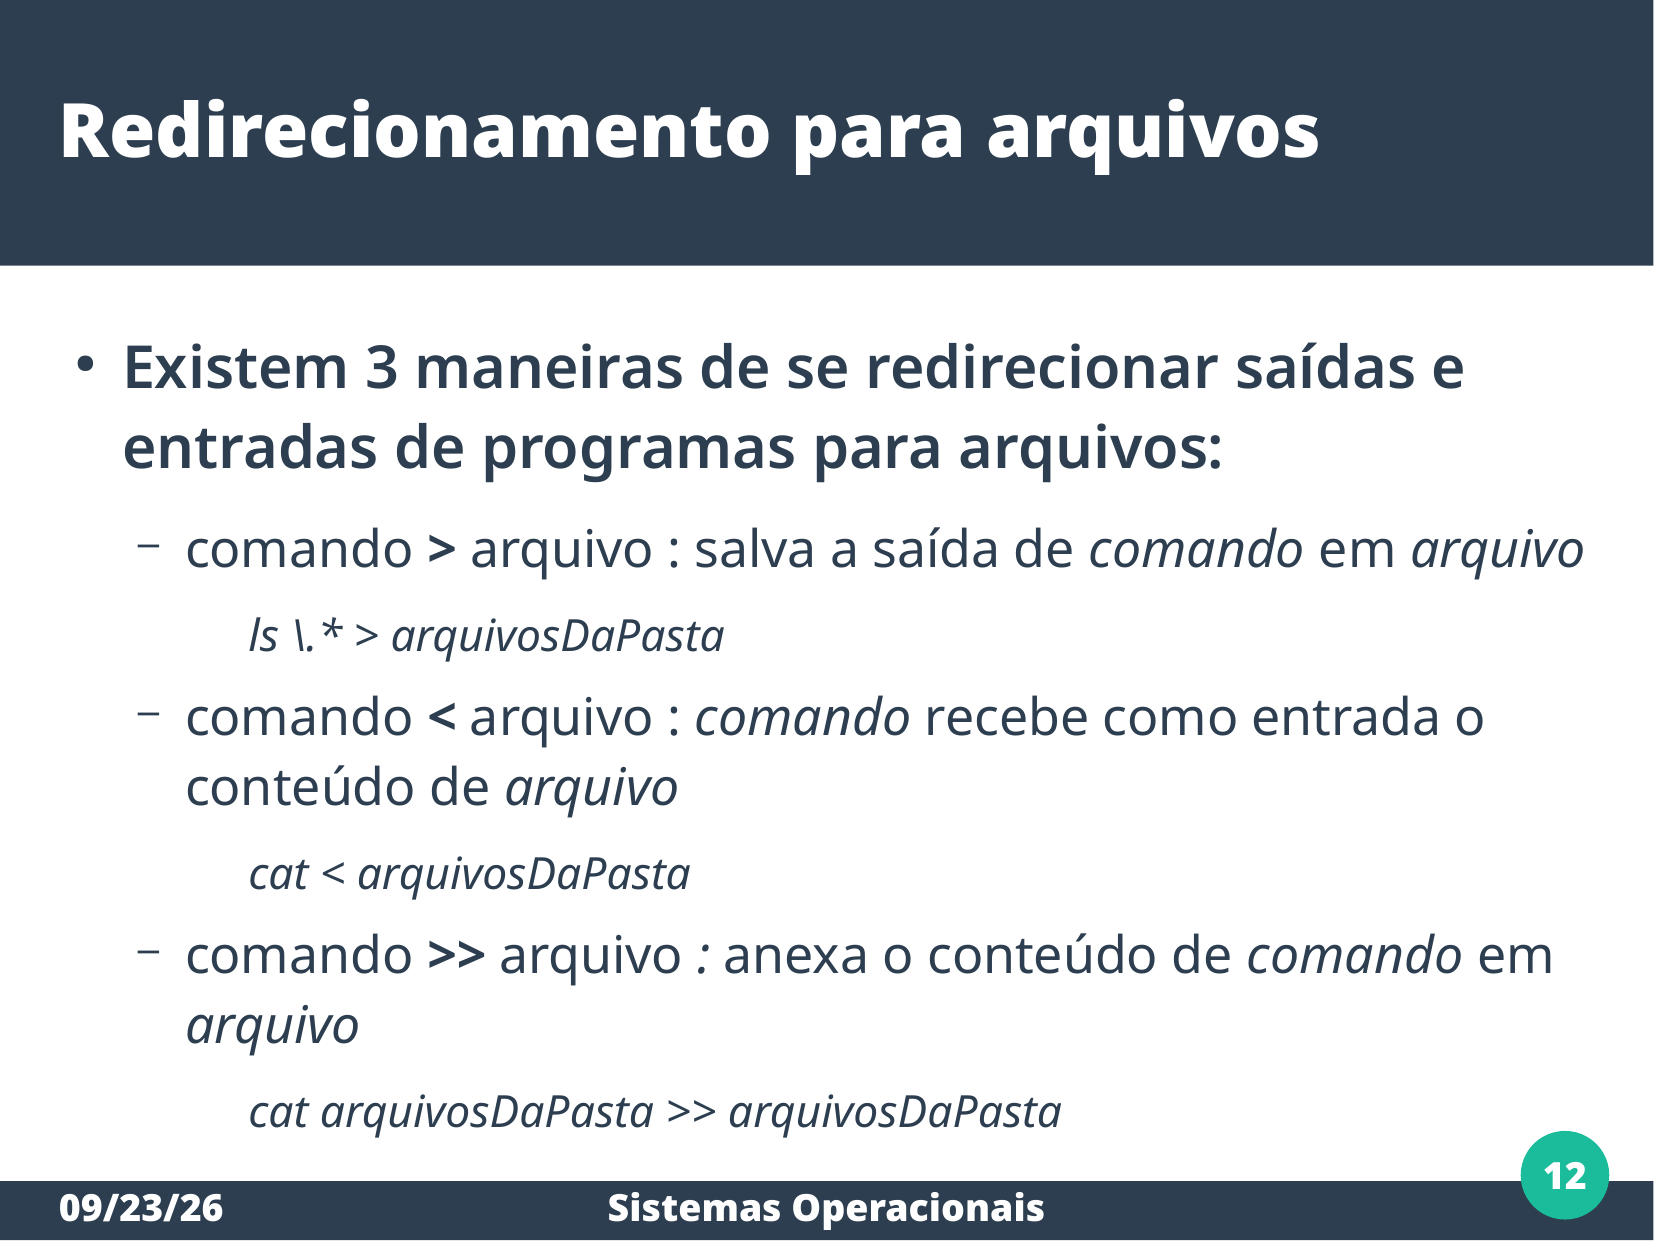

# Redirecionamento para arquivos
Existem 3 maneiras de se redirecionar saídas e entradas de programas para arquivos:
comando > arquivo : salva a saída de comando em arquivo
ls \.* > arquivosDaPasta
comando < arquivo : comando recebe como entrada o conteúdo de arquivo
cat < arquivosDaPasta
comando >> arquivo : anexa o conteúdo de comando em arquivo
cat arquivosDaPasta >> arquivosDaPasta
12
Sistemas Operacionais